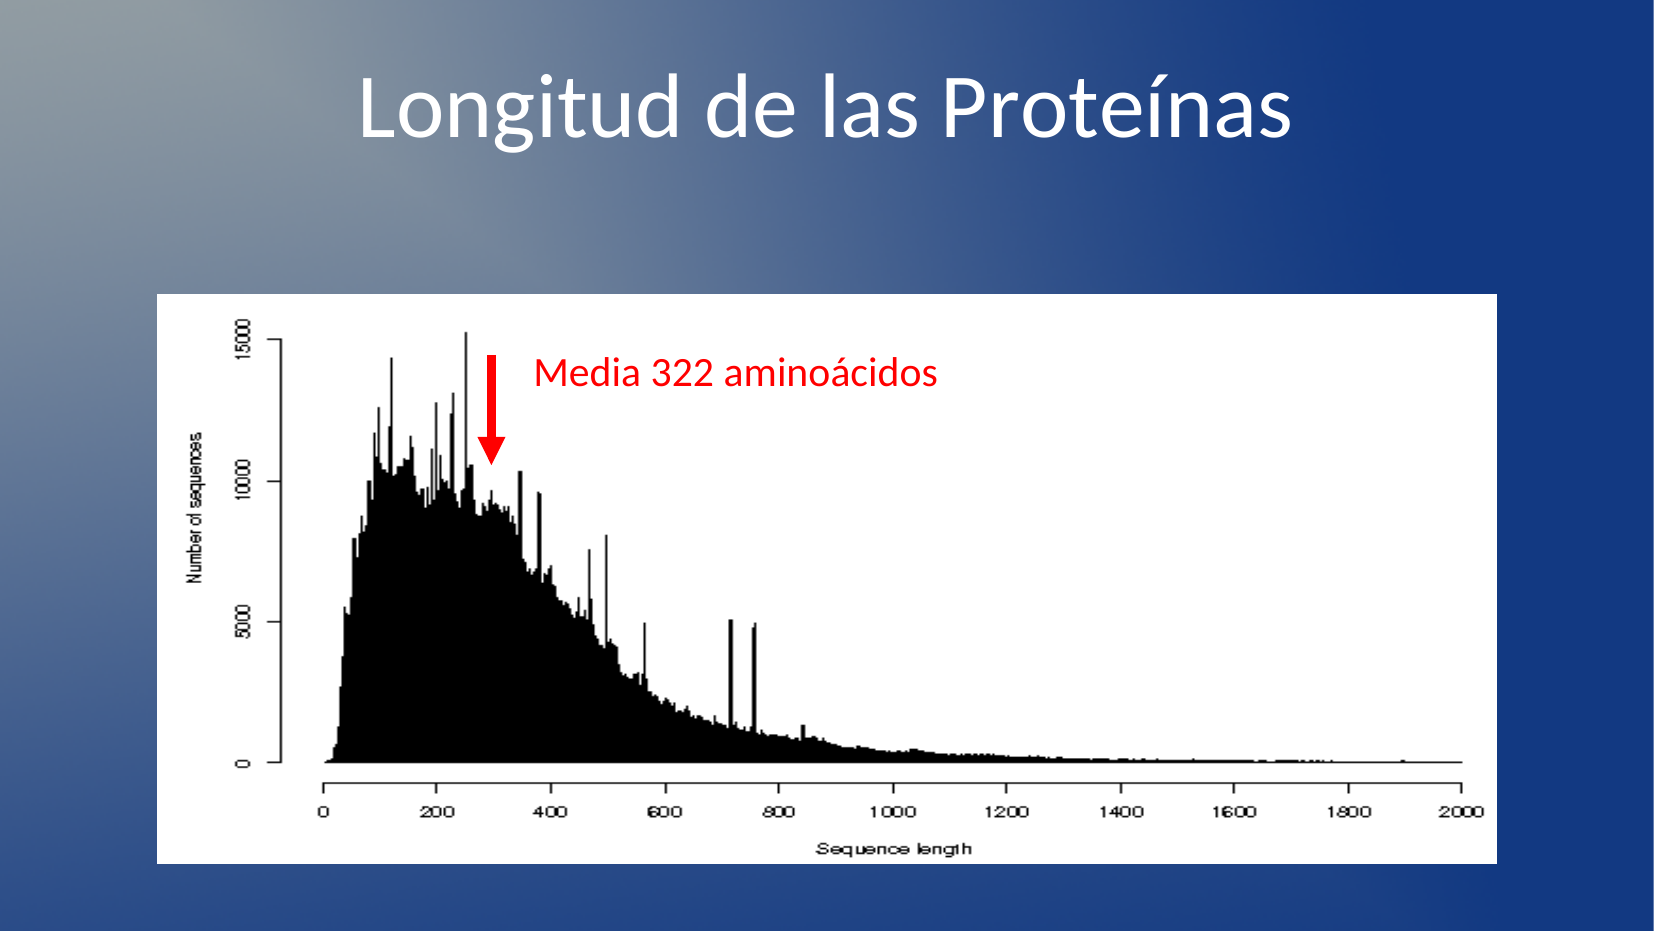

# Longitud de las Proteínas
Media 322 aminoácidos